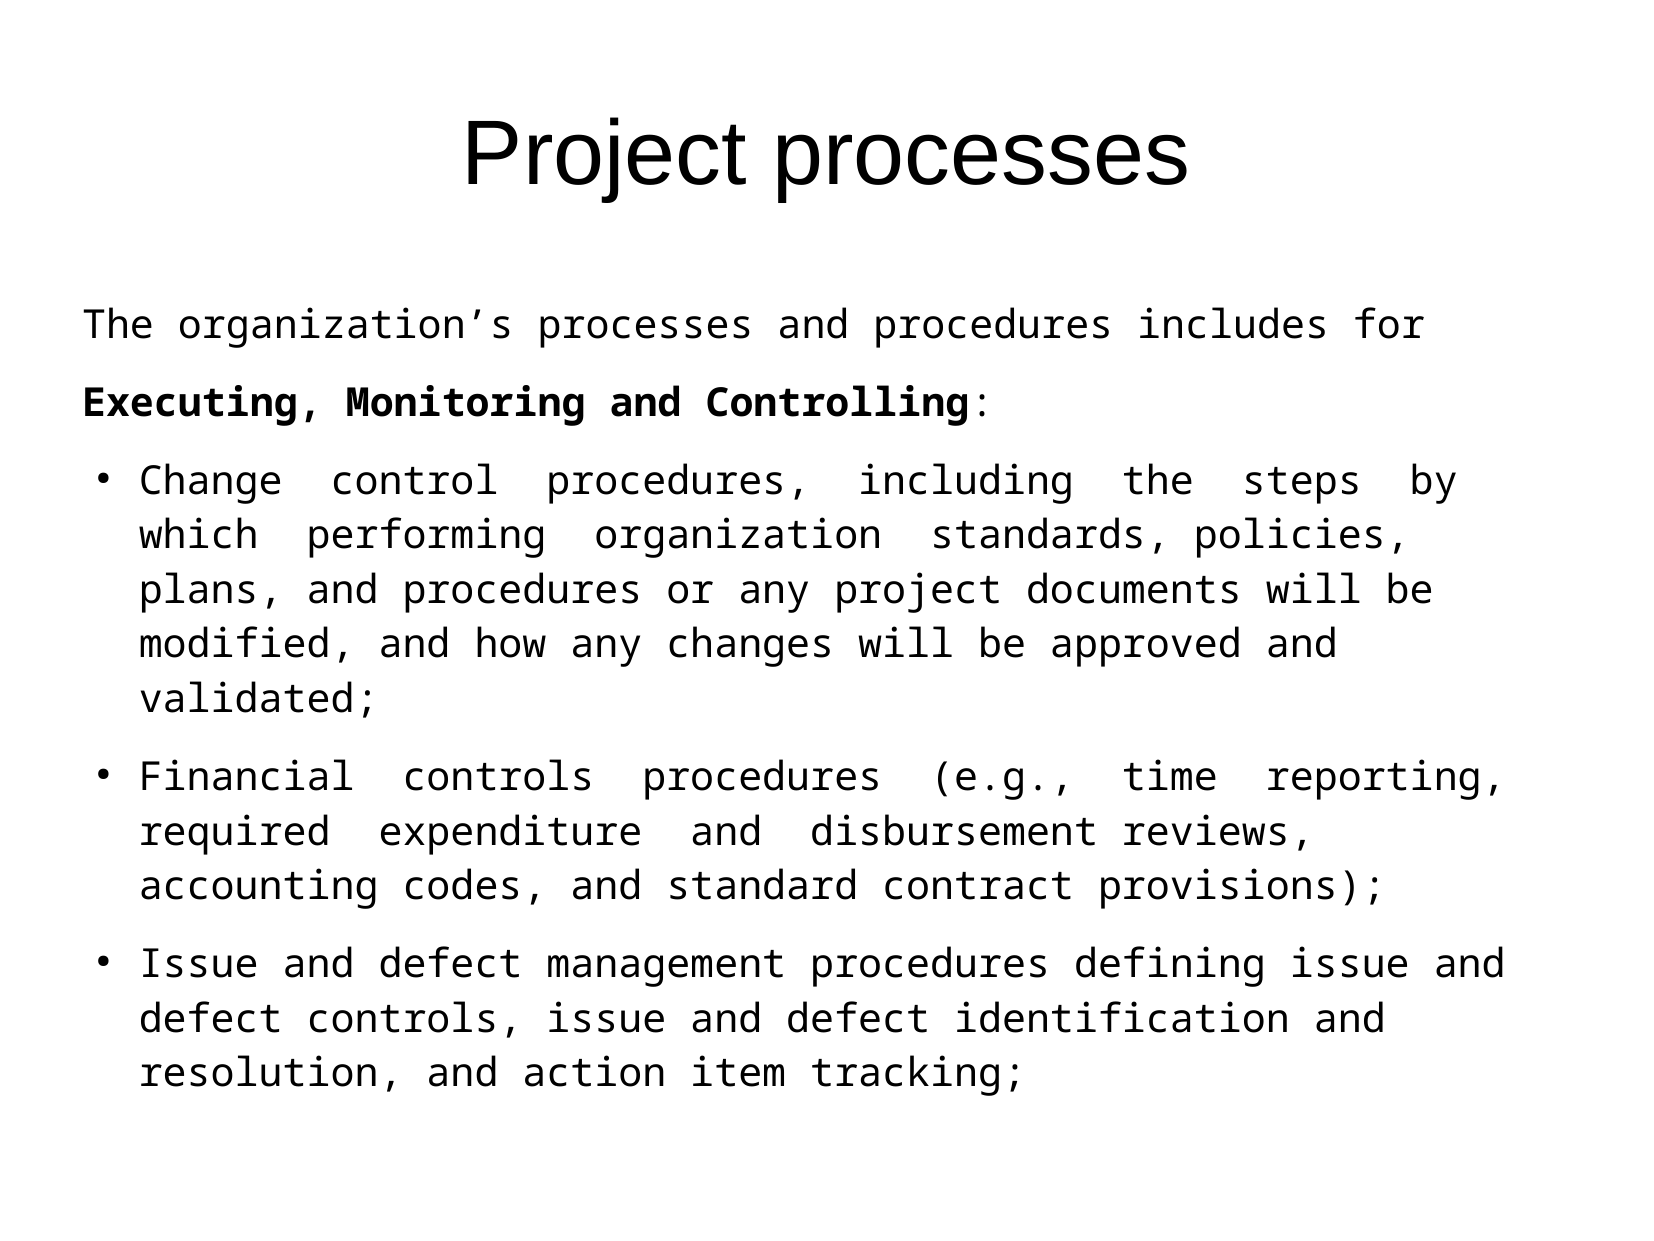

# Project processes
The organization’s processes and procedures includes for
Executing, Monitoring and Controlling:
Change control procedures, including the steps by which performing organization standards, policies, plans, and procedures or any project documents will be modified, and how any changes will be approved and validated;
Financial controls procedures (e.g., time reporting, required expenditure and disbursement reviews, accounting codes, and standard contract provisions);
Issue and defect management procedures defining issue and defect controls, issue and defect identification and resolution, and action item tracking;